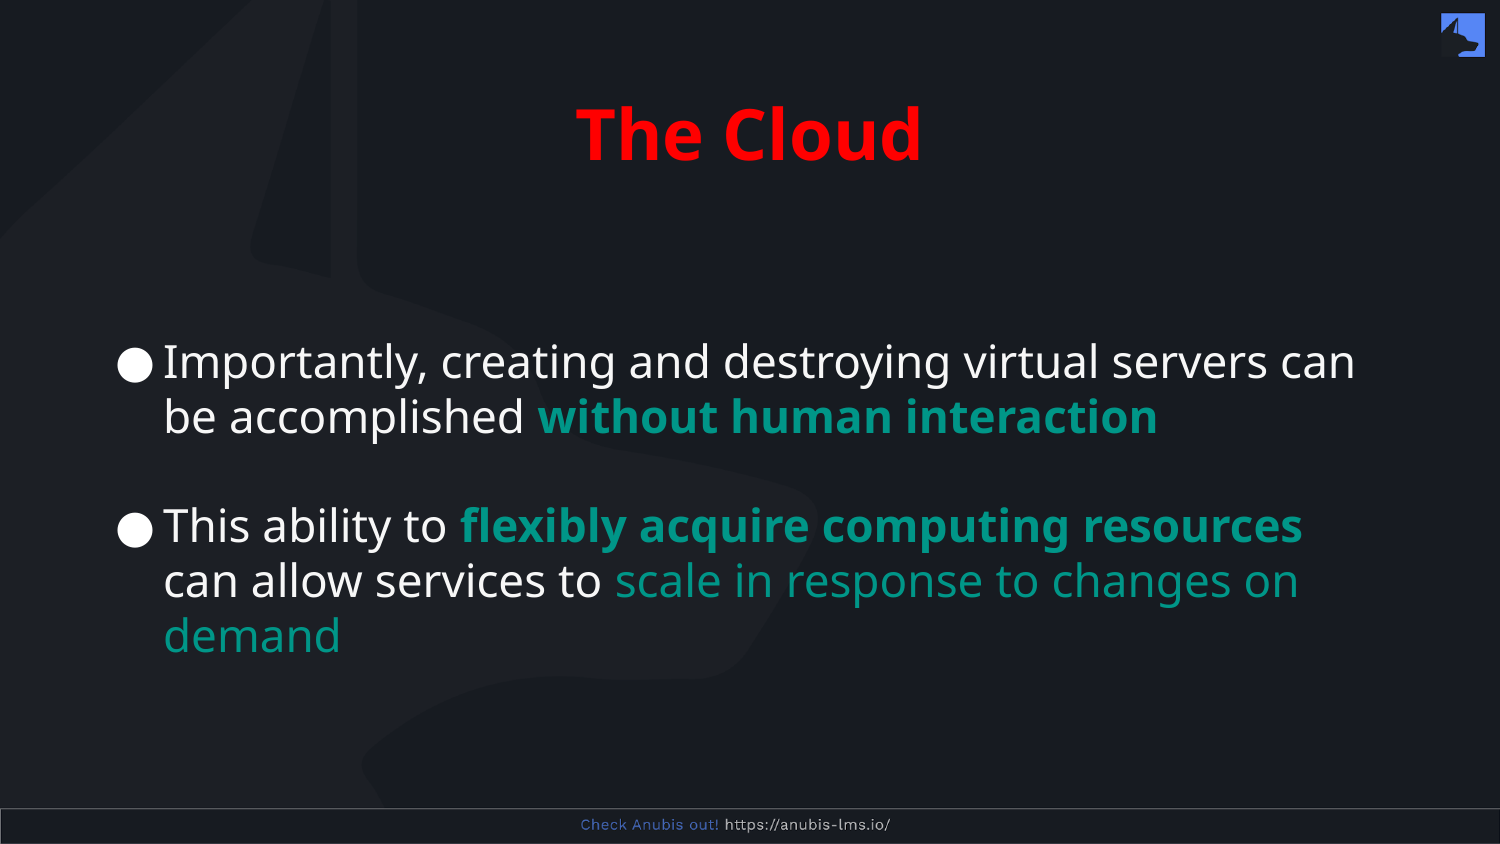

# The Cloud
Importantly, creating and destroying virtual servers can be accomplished without human interaction
This ability to flexibly acquire computing resources can allow services to scale in response to changes on demand